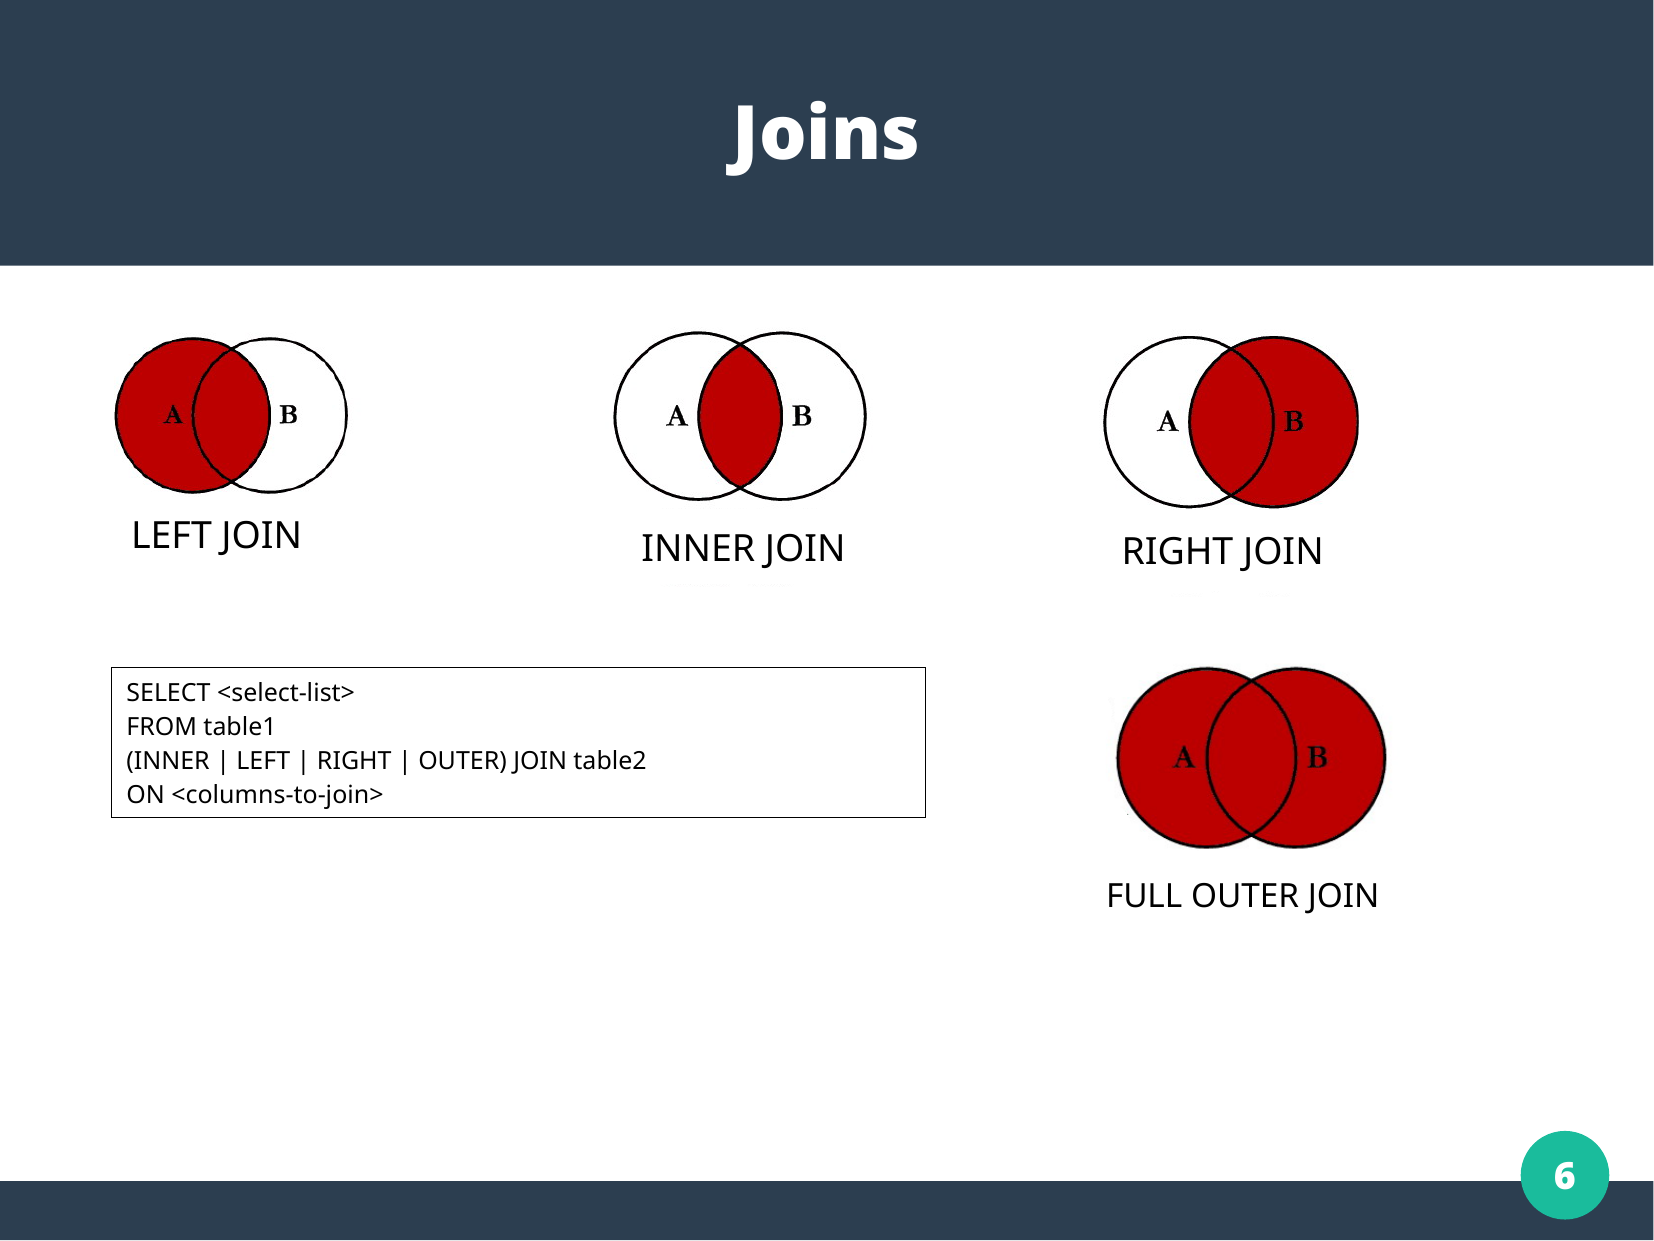

# Joins
LEFT JOIN
LEFT JOIN
INNER JOIN
RIGHT JOIN
SELECT <select-list>
FROM table1
(INNER | LEFT | RIGHT | OUTER) JOIN table2
ON <columns-to-join>
FULL OUTER JOIN
6